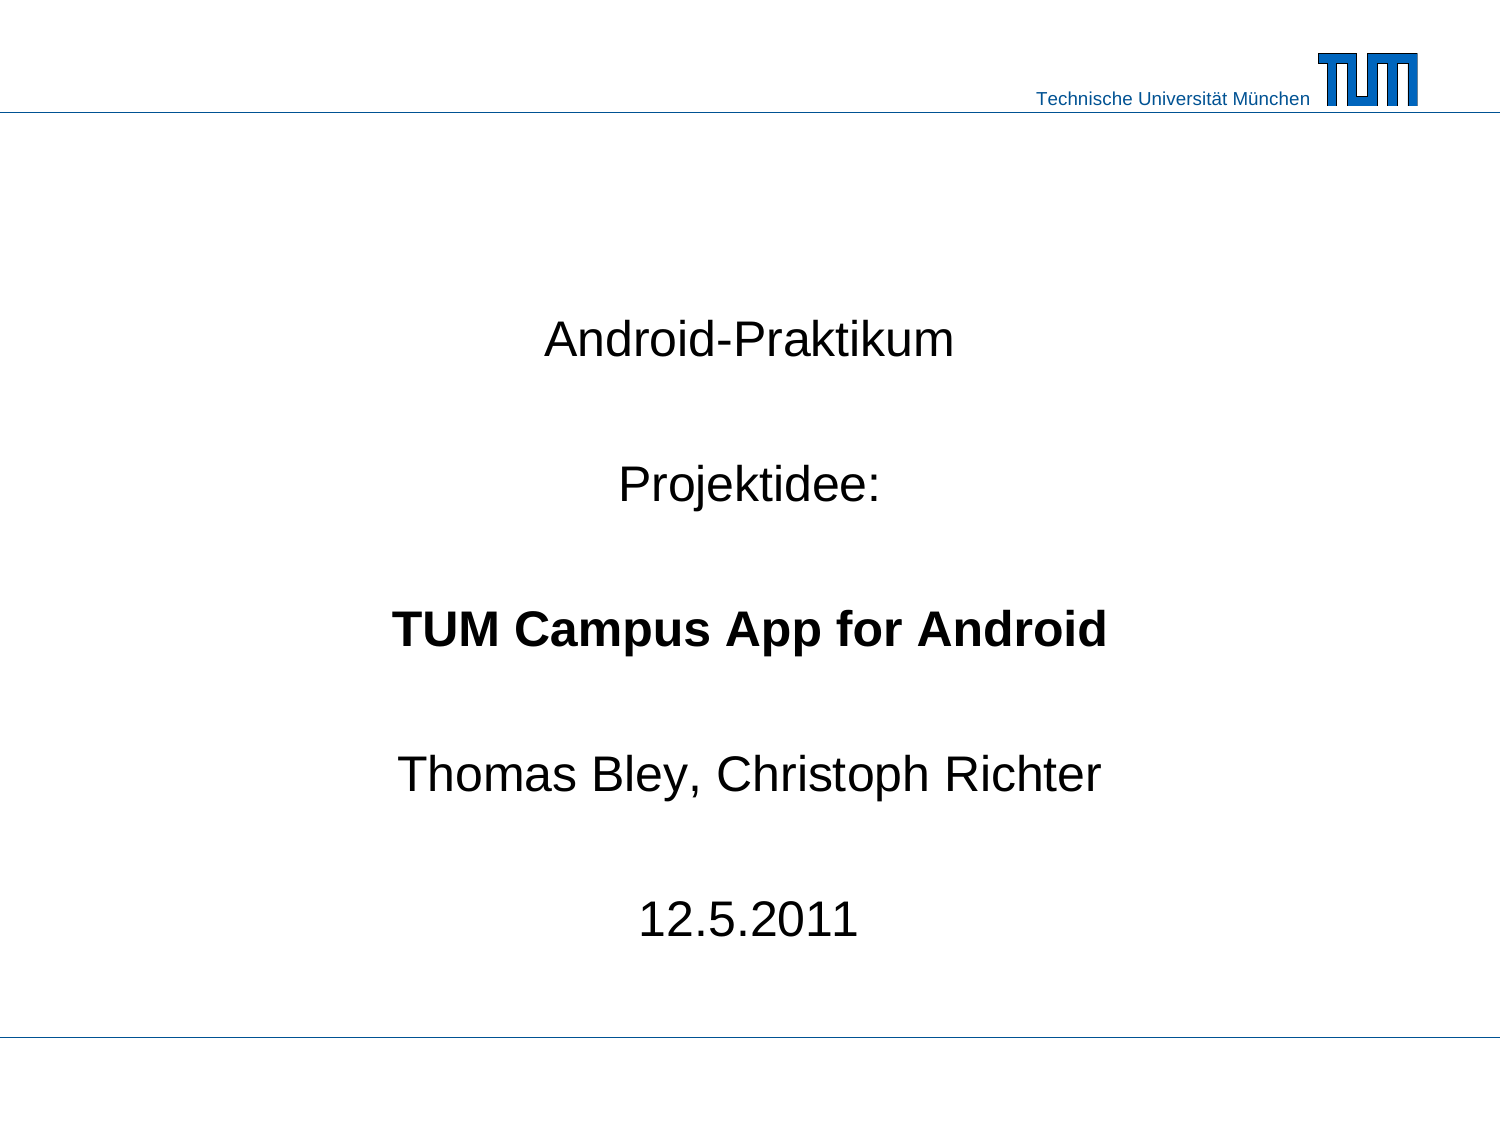

#
Android-Praktikum
Projektidee:
TUM Campus App for Android
Thomas Bley, Christoph Richter
12.5.2011